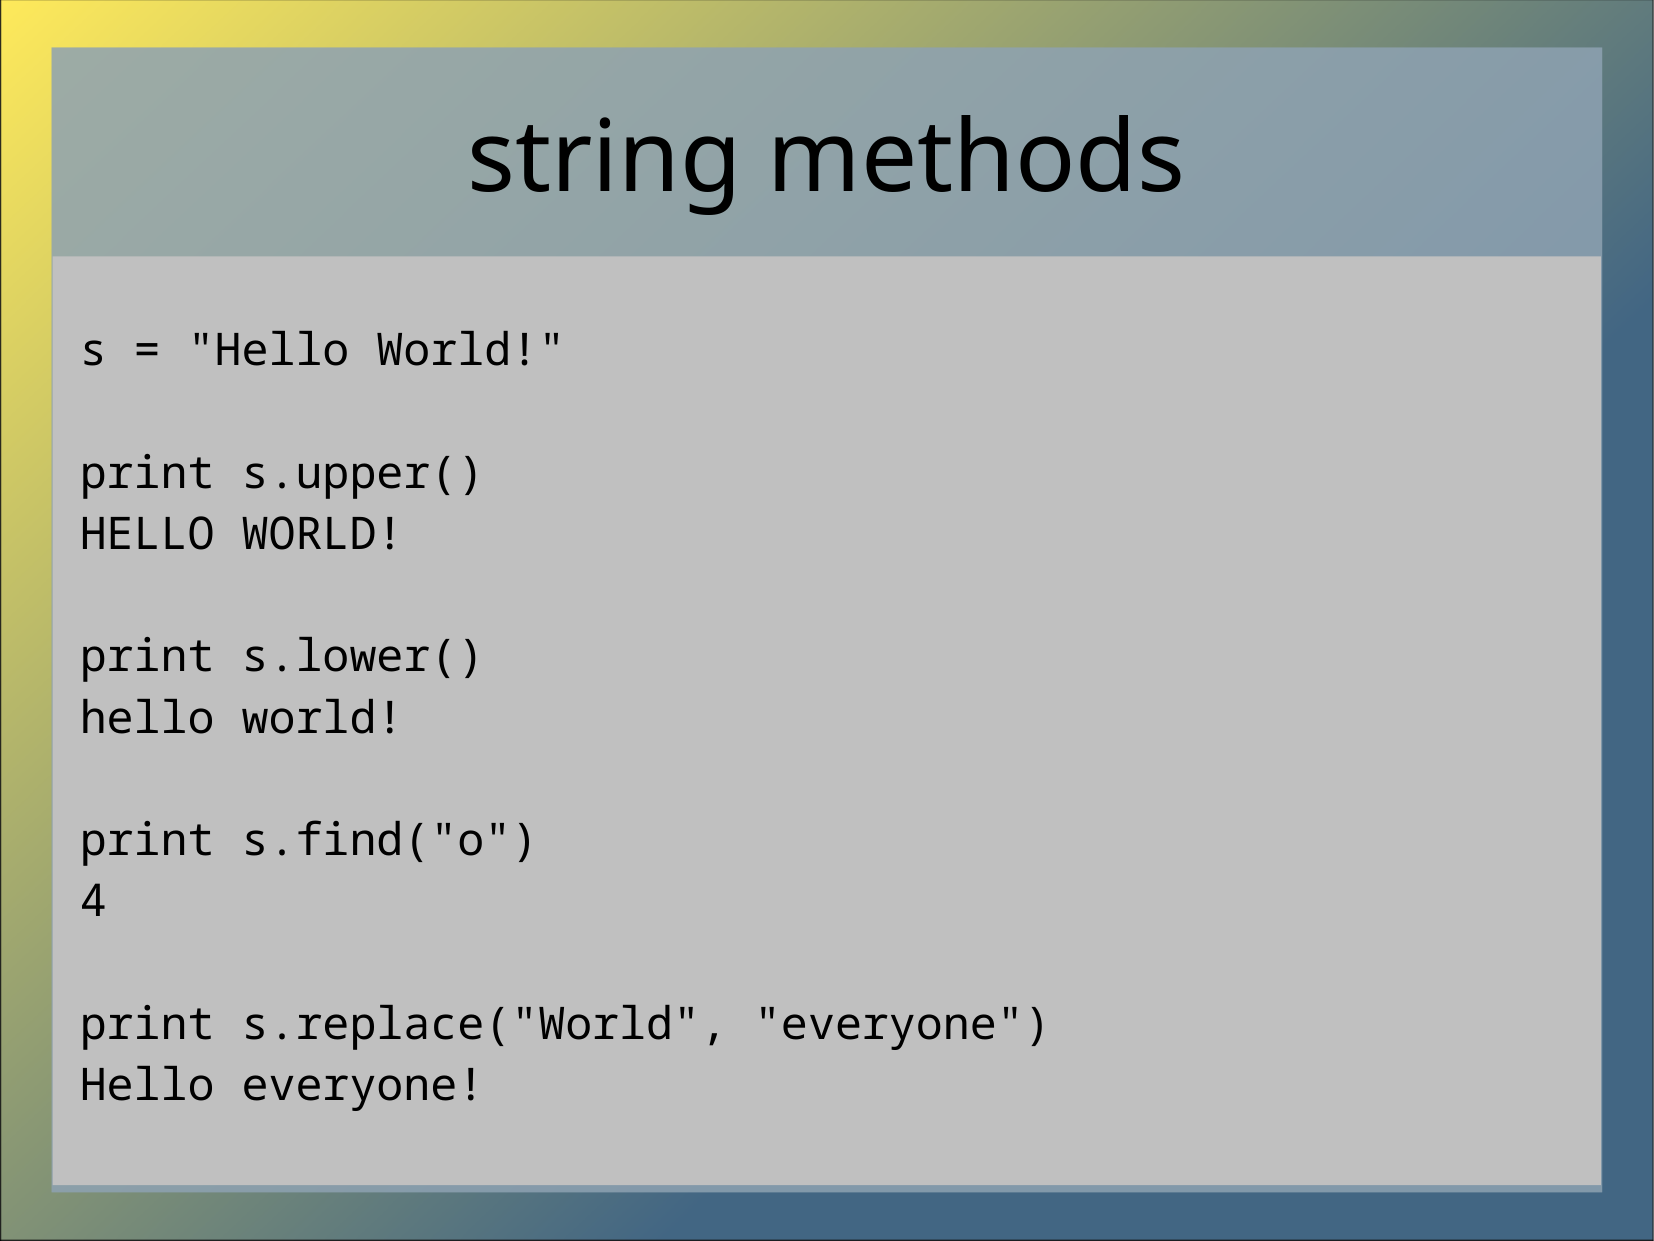

# string methods
s = "Hello World!"
print s.upper()
HELLO WORLD!
print s.lower()
hello world!
print s.find("o")
4
print s.replace("World", "everyone")
Hello everyone!